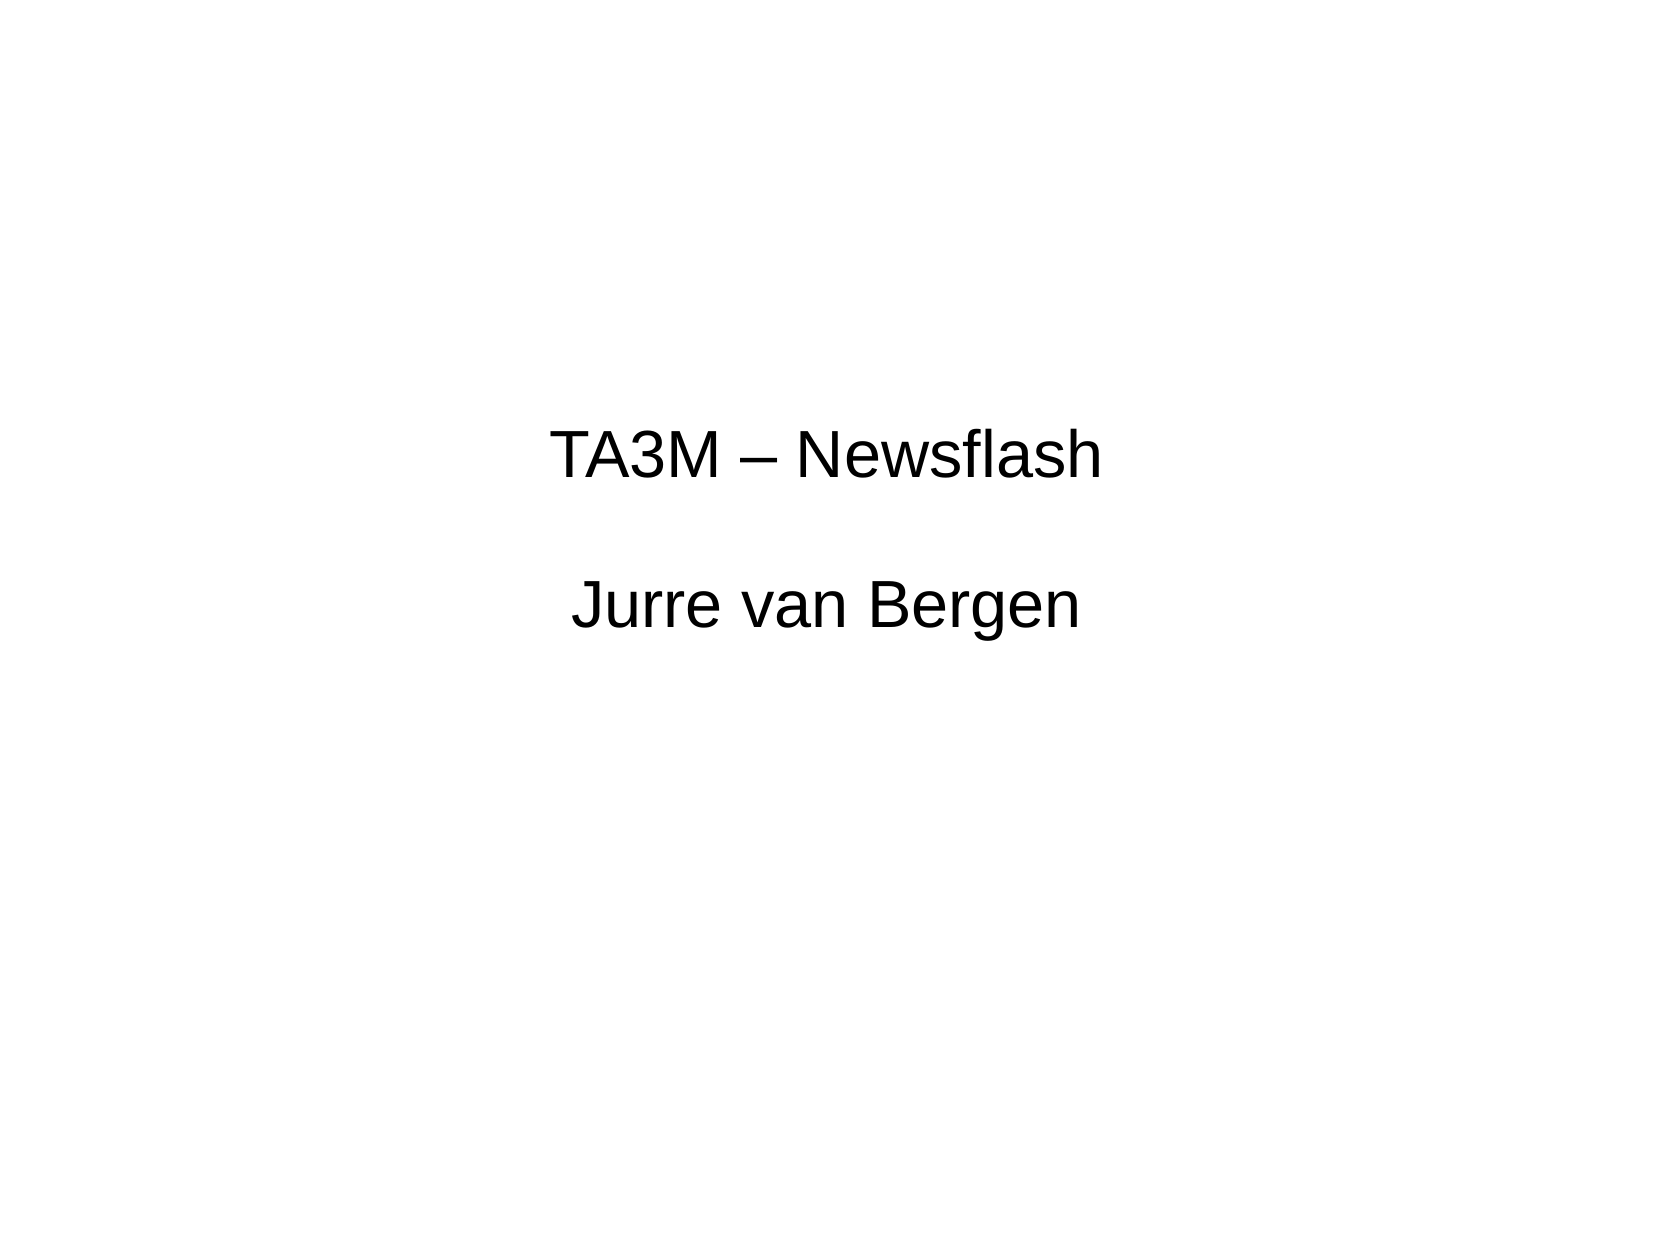

# TA3M – Newsflash Jurre van Bergen